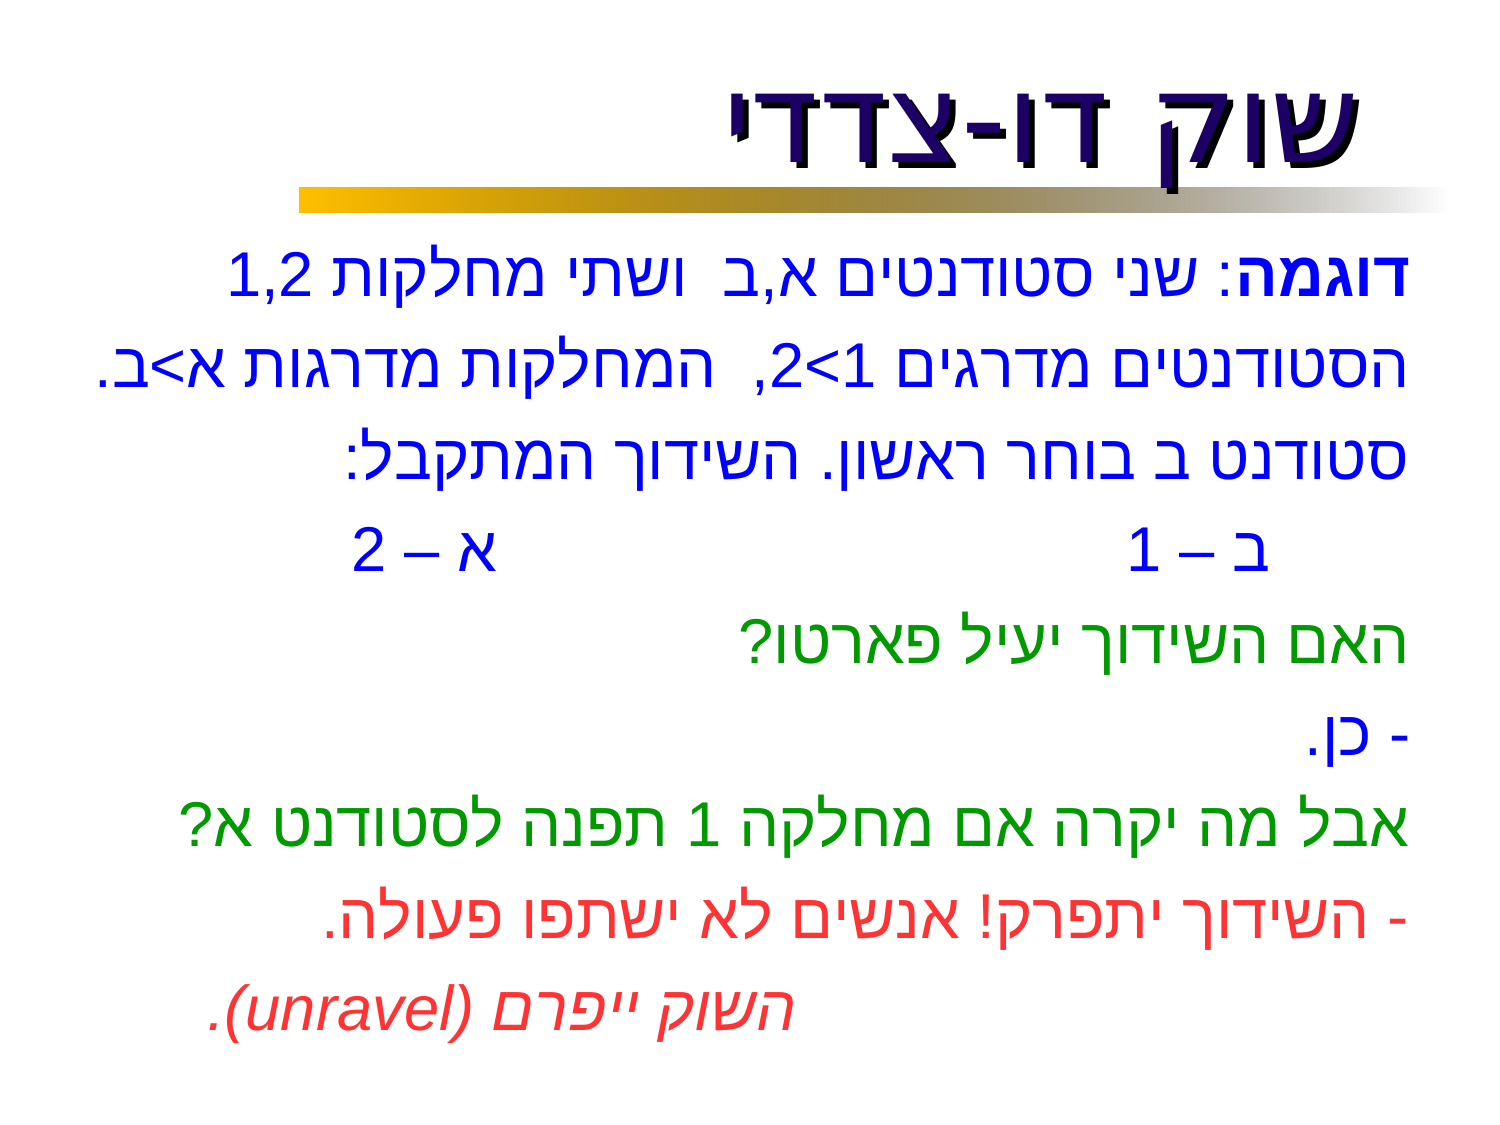

# שוק דו-צדדי
דוגמה: שני סטודנטים א,ב ושתי מחלקות 1,2
הסטודנטים מדרגים 1>2, המחלקות מדרגות א>ב.
סטודנט ב בוחר ראשון. השידוך המתקבל:
 ב – 1 א – 2
האם השידוך יעיל פארטו?
- כן.
אבל מה יקרה אם מחלקה 1 תפנה לסטודנט א?
- השידוך יתפרק! אנשים לא ישתפו פעולה.
 השוק ייפרם (unravel).